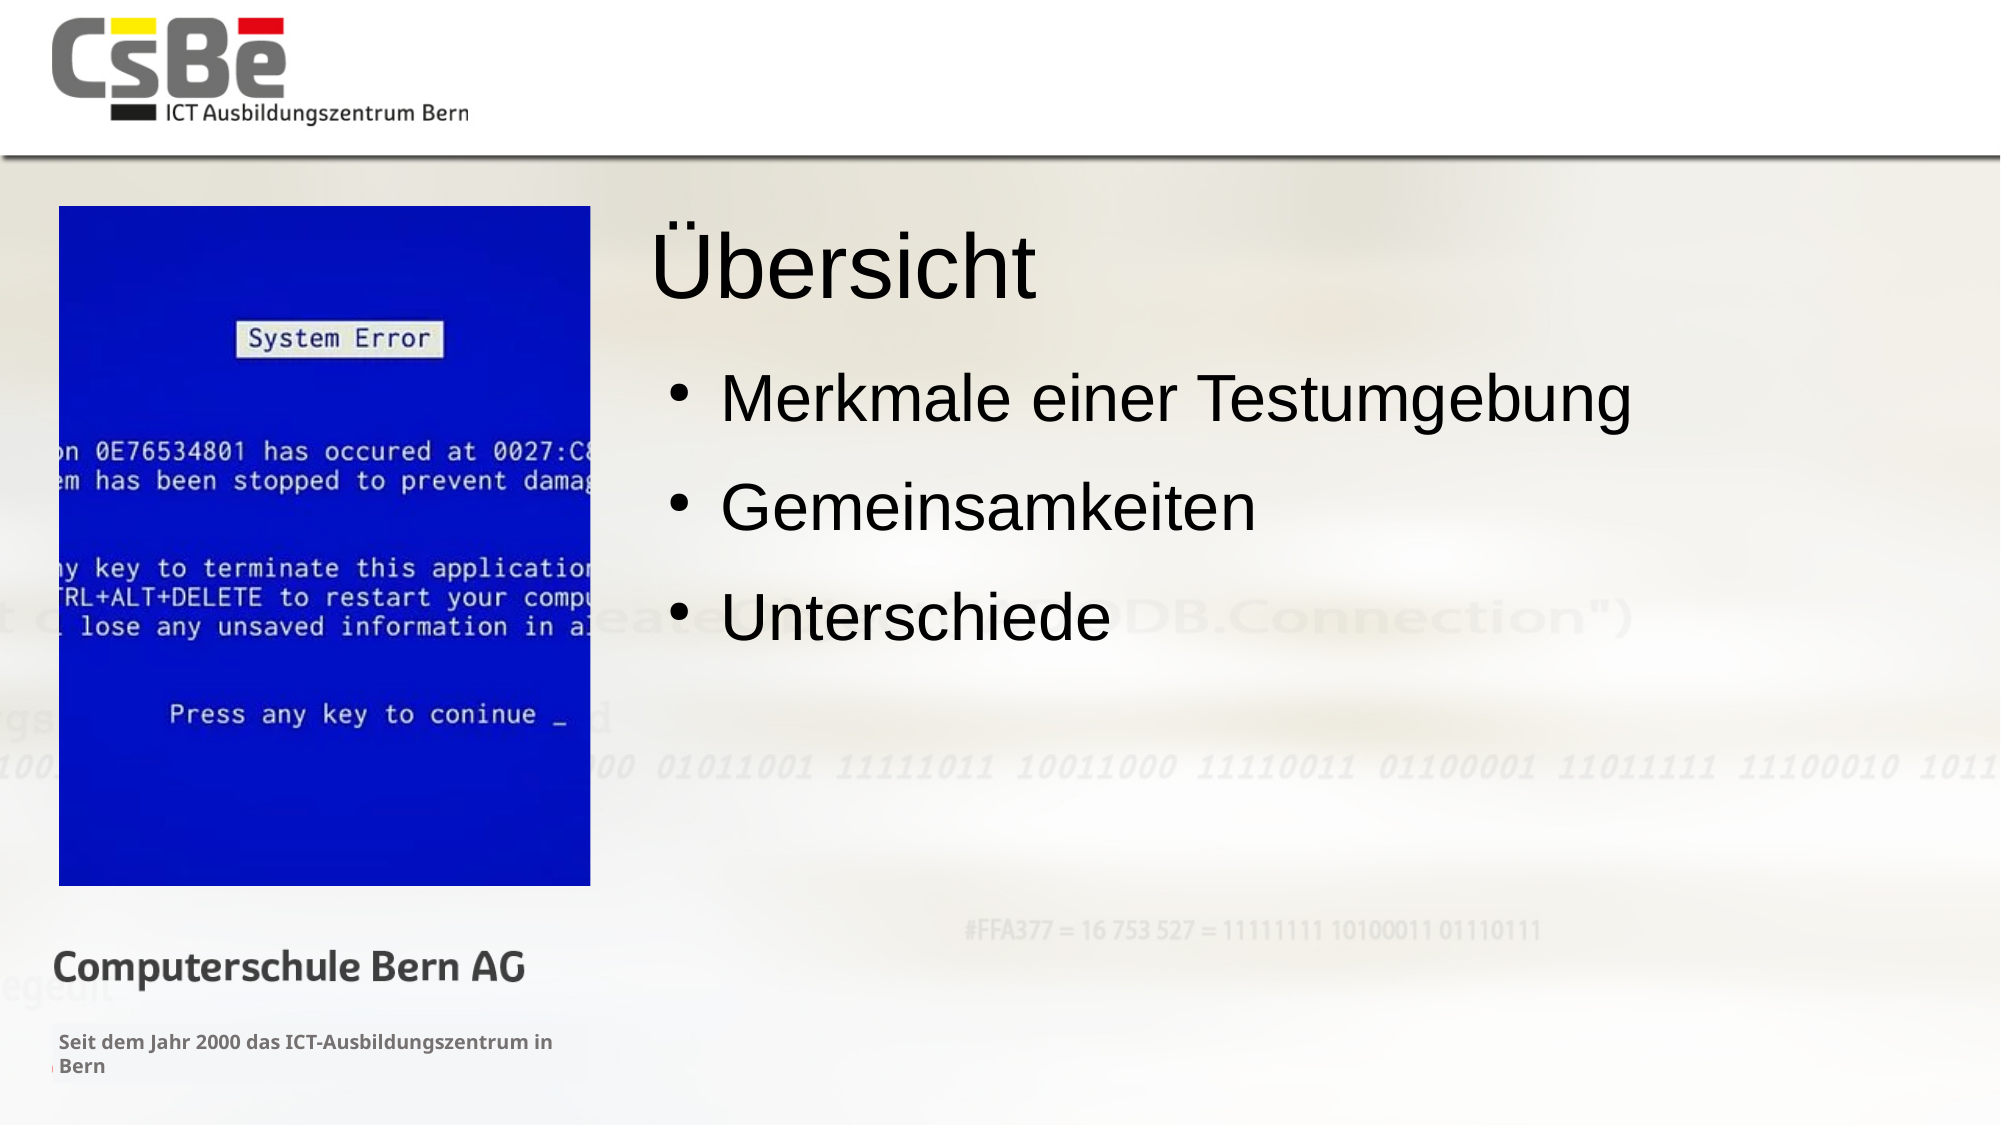

Übersicht
# Merkmale einer Testumgebung
Gemeinsamkeiten
Unterschiede